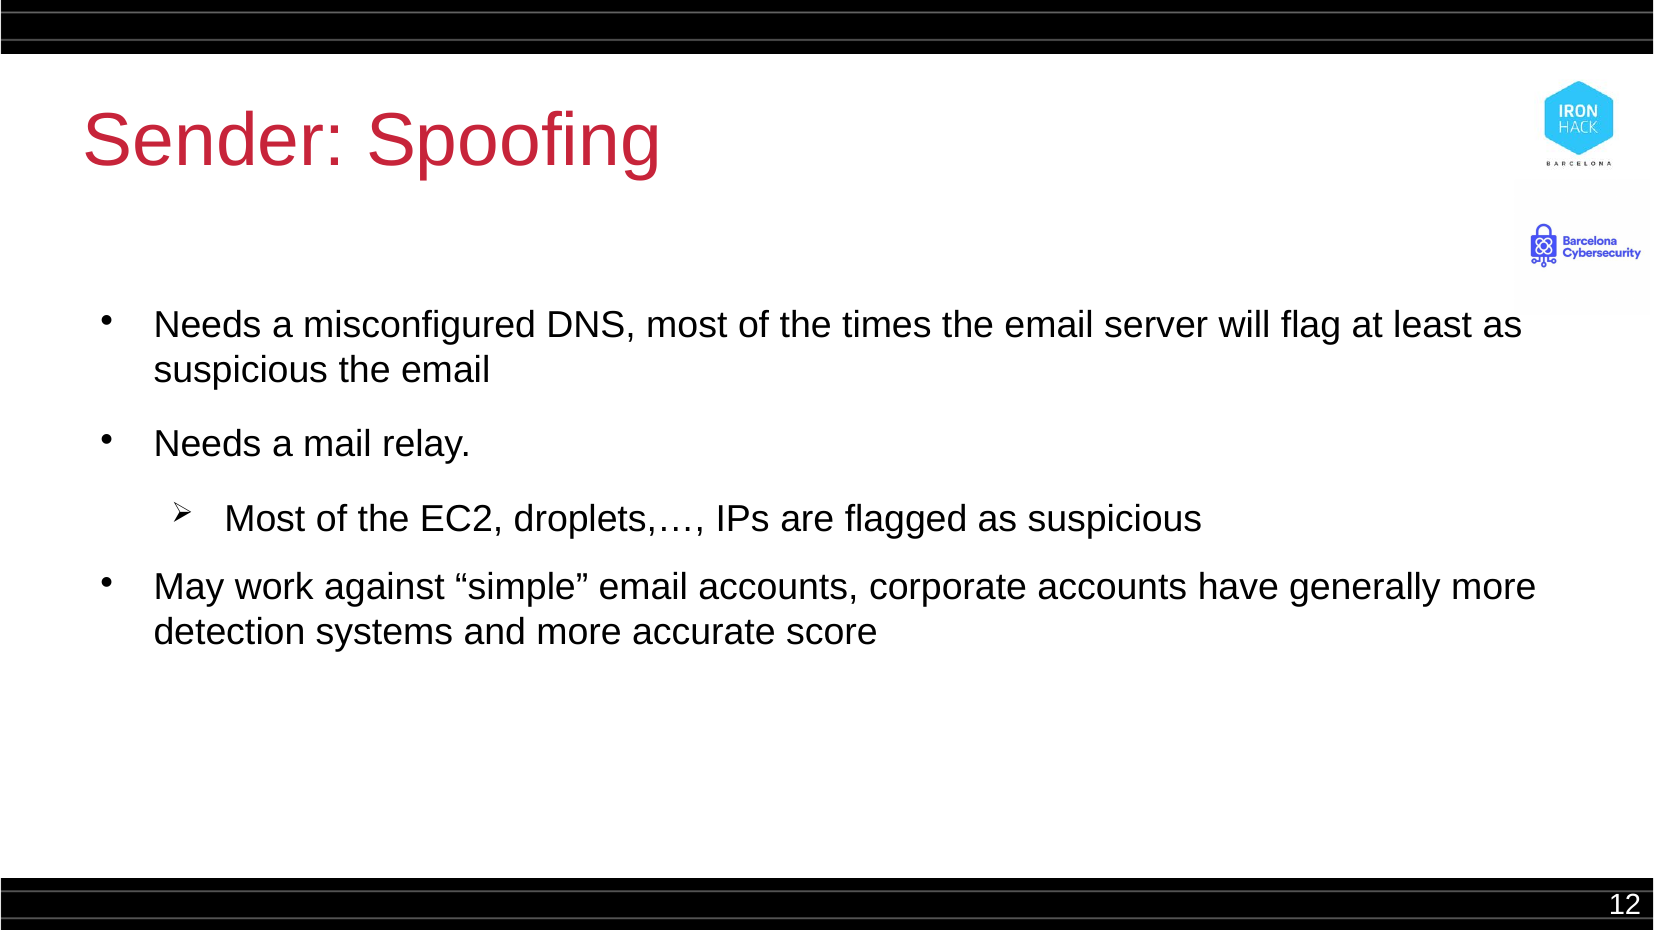

Sender: Spoofing
Needs a misconfigured DNS, most of the times the email server will flag at least as suspicious the email
Needs a mail relay.
Most of the EC2, droplets,…, IPs are flagged as suspicious
May work against “simple” email accounts, corporate accounts have generally more detection systems and more accurate score